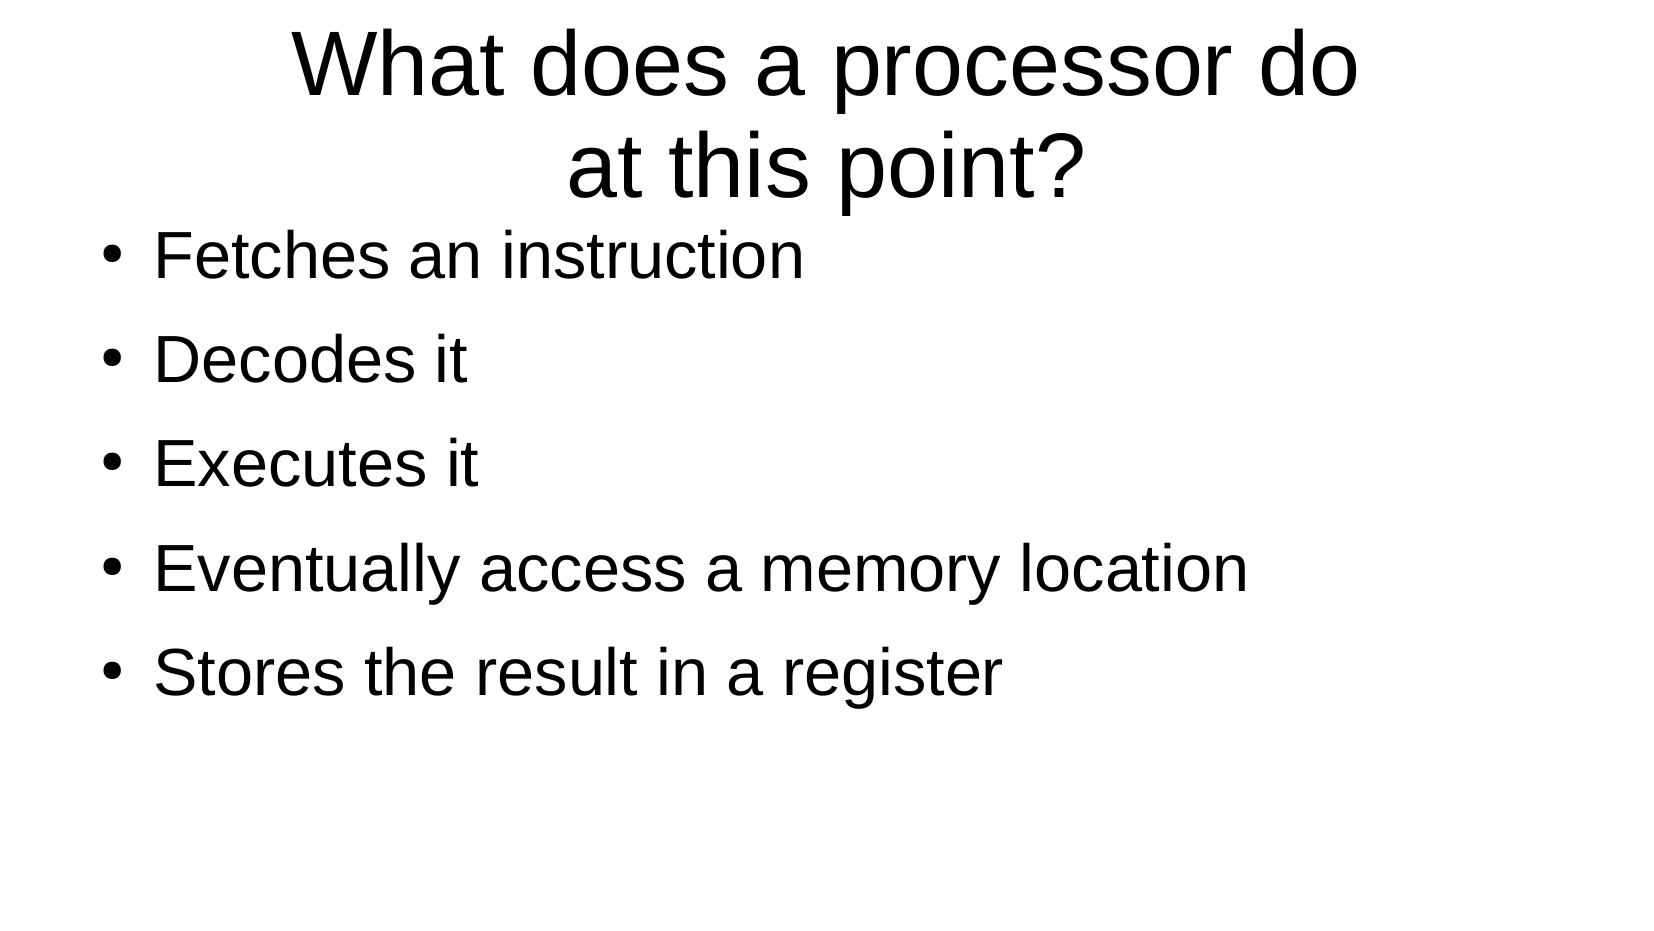

# What does a processor do at this point?
Fetches an instruction
Decodes it
Executes it
Eventually access a memory location
Stores the result in a register